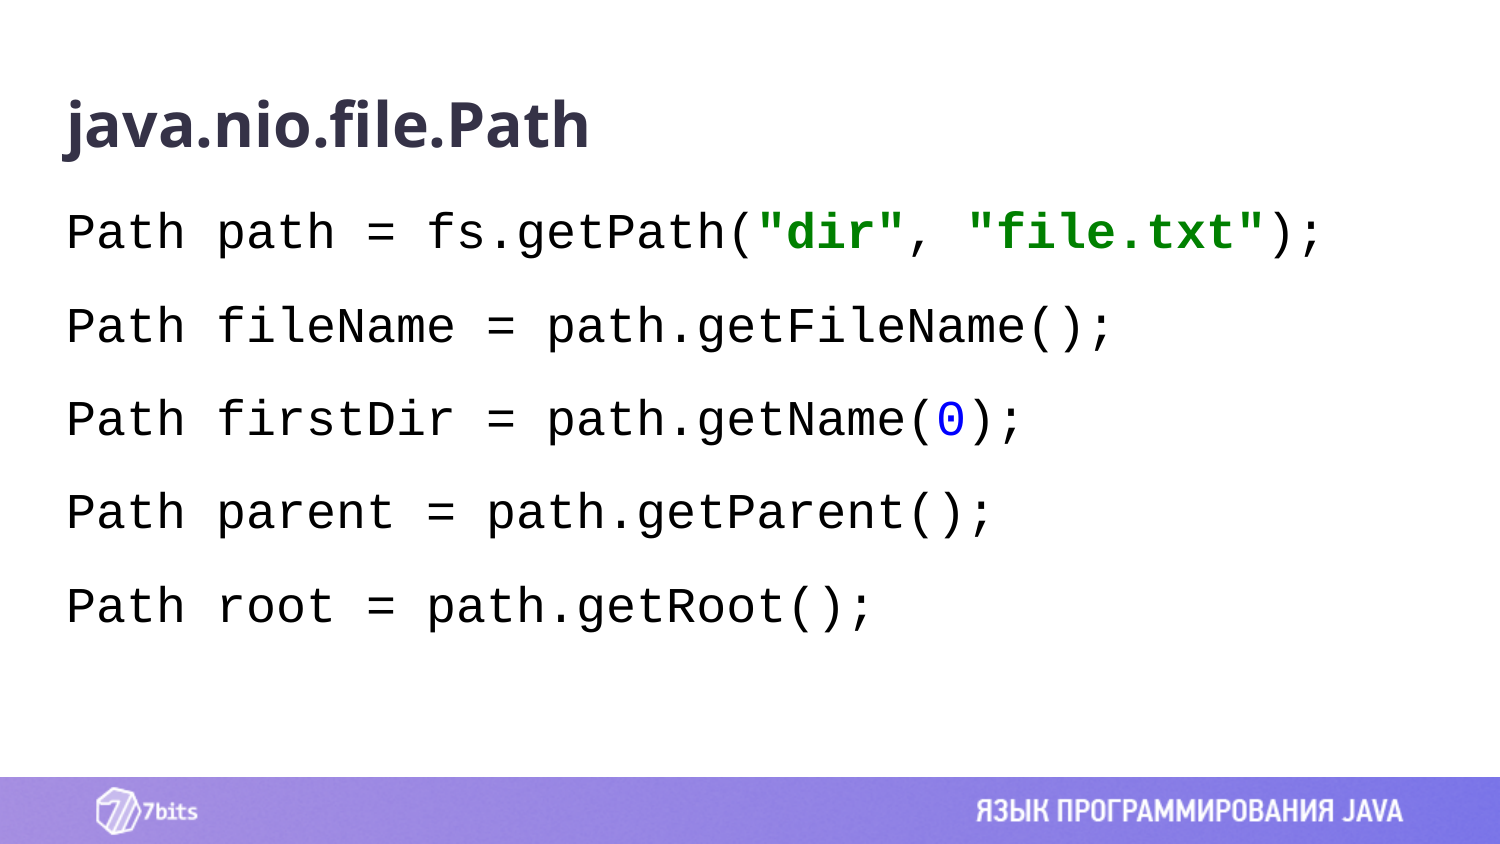

# java.nio.file.Path
Path path = fs.getPath("dir", "file.txt");
Path fileName = path.getFileName();
Path firstDir = path.getName(0);
Path parent = path.getParent();
Path root = path.getRoot();